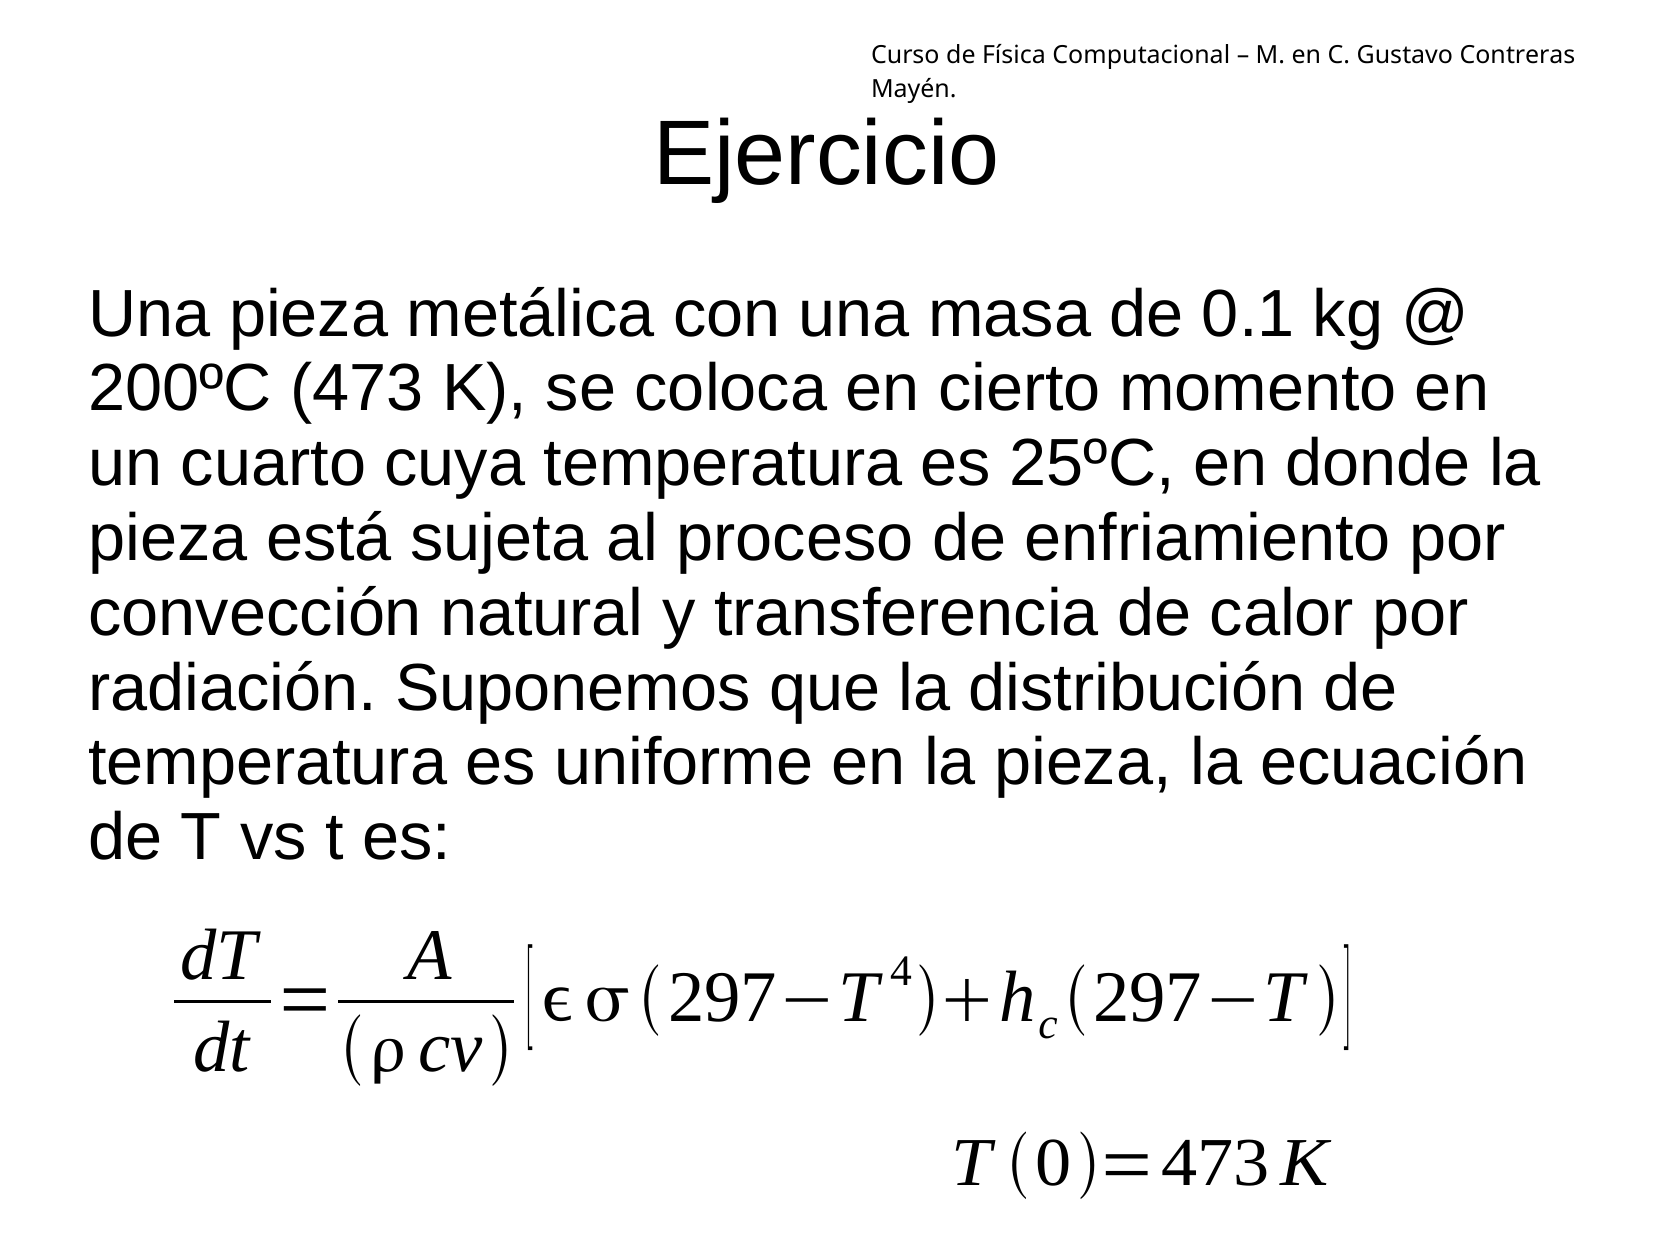

# Ejercicio
Una pieza metálica con una masa de 0.1 kg @ 200ºC (473 K), se coloca en cierto momento en un cuarto cuya temperatura es 25ºC, en donde la pieza está sujeta al proceso de enfriamiento por convección natural y transferencia de calor por radiación. Suponemos que la distribución de temperatura es uniforme en la pieza, la ecuación de T vs t es: